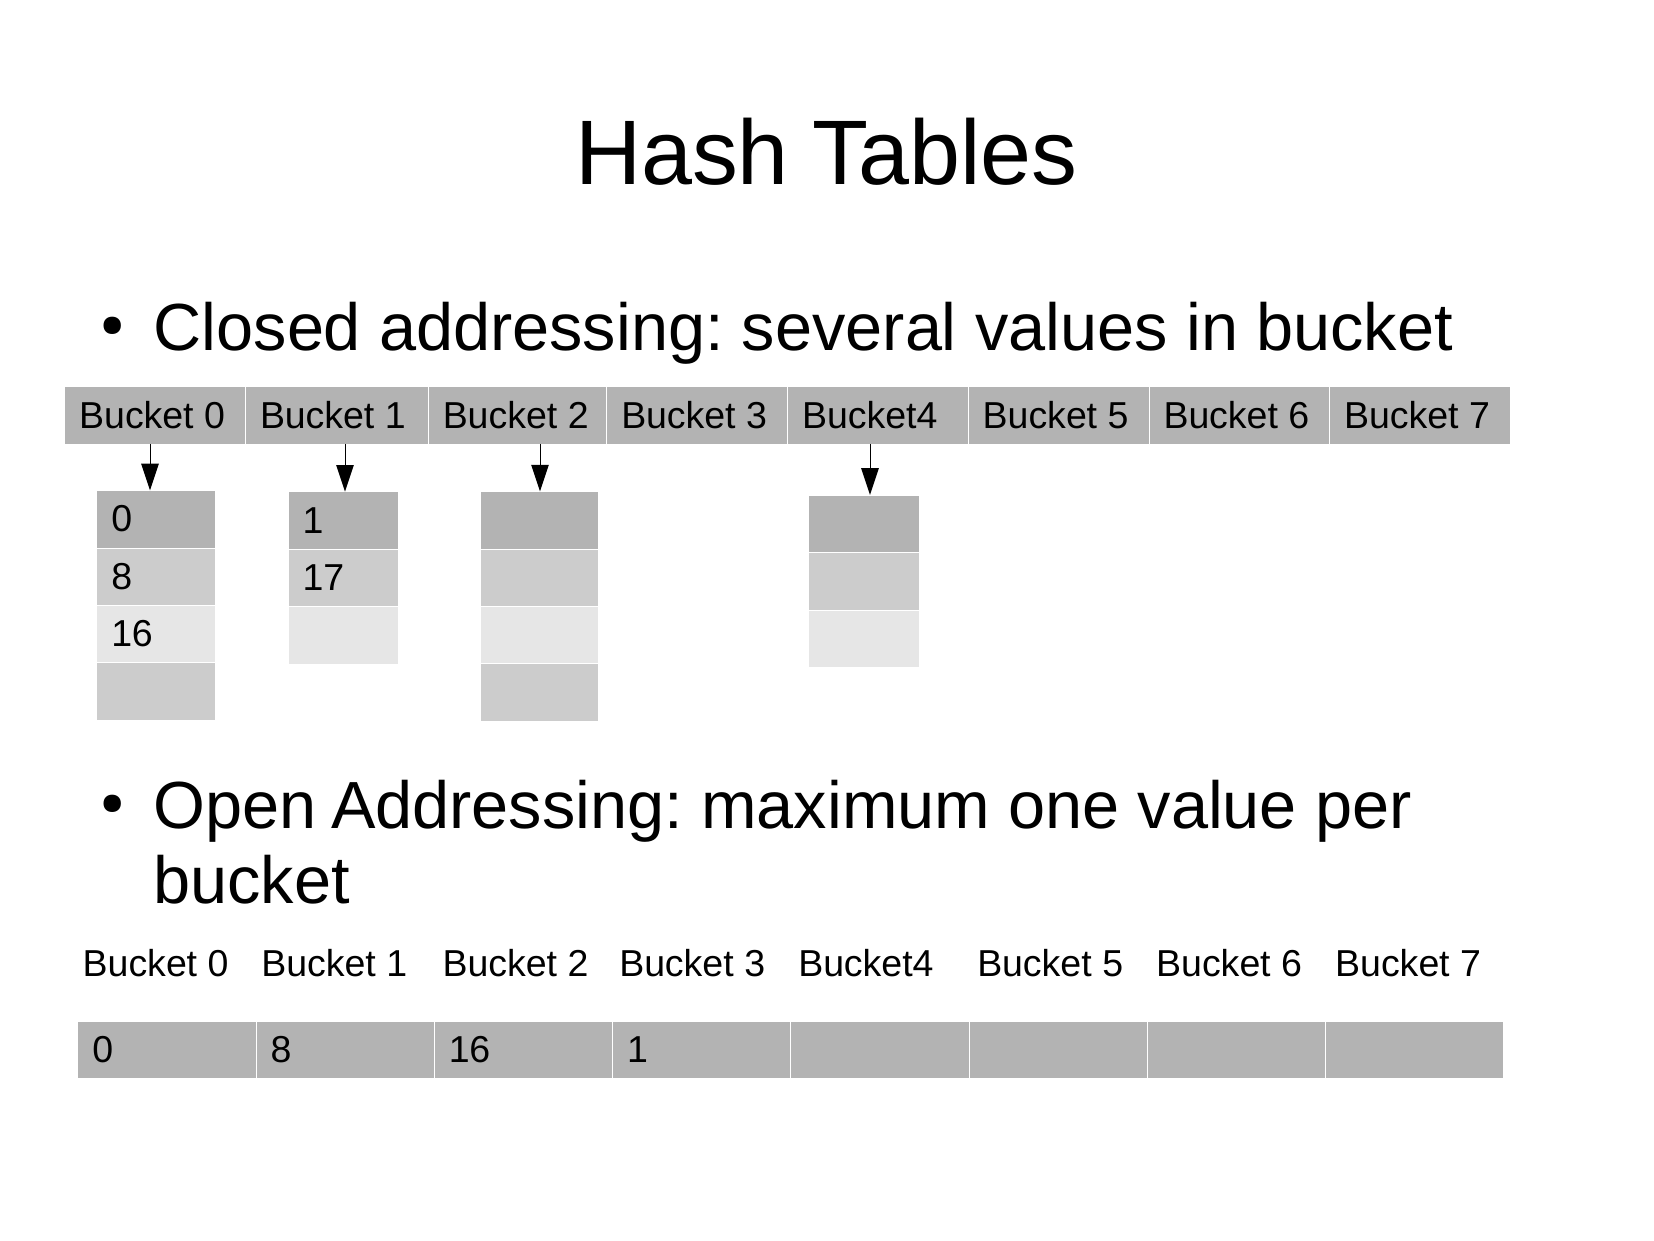

# Hash Tables
Closed addressing: several values in bucket
Open Addressing: maximum one value per bucket
| Bucket 0 | Bucket 1 | Bucket 2 | Bucket 3 | Bucket4 | Bucket 5 | Bucket 6 | Bucket 7 |
| --- | --- | --- | --- | --- | --- | --- | --- |
| 0 |
| --- |
| 8 |
| 16 |
| |
| |
| --- |
| |
| |
| |
| 1 |
| --- |
| 17 |
| |
| |
| --- |
| |
| |
| Bucket 0 | Bucket 1 | Bucket 2 | Bucket 3 | Bucket4 | Bucket 5 | Bucket 6 | Bucket 7 |
| --- | --- | --- | --- | --- | --- | --- | --- |
| 0 | 8 | 16 | 1 | | | | |
| --- | --- | --- | --- | --- | --- | --- | --- |